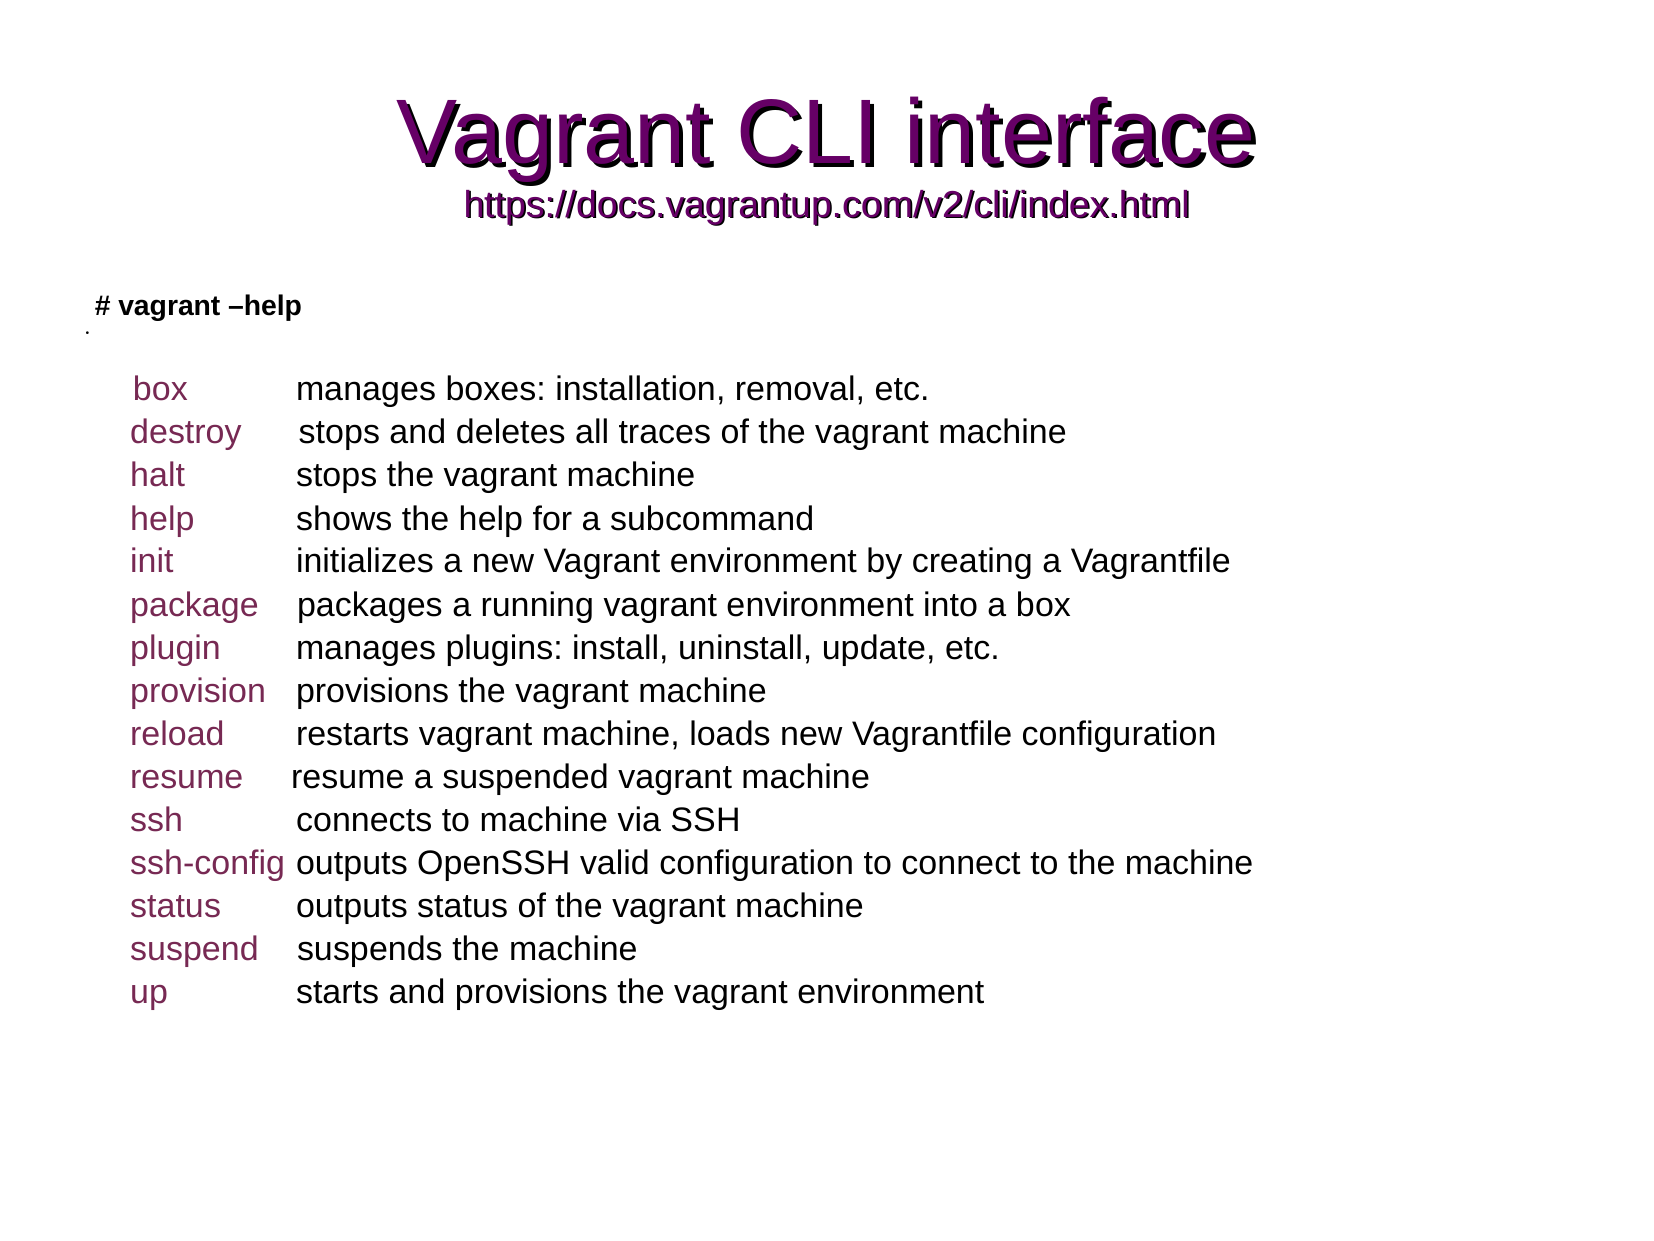

# Vagrant CLI interface https://docs.vagrantup.com/v2/cli/index.html
# vagrant –help
			 	box 		manages boxes: installation, removal, etc.
 destroy stops and deletes all traces of the vagrant machine
 halt 		 		stops the vagrant machine
 help 	 		shows the help for a subcommand
 init 			 		initializes a new Vagrant environment by creating a Vagrantfile
 package packages a running vagrant environment into a box
 plugin 		manages plugins: install, uninstall, update, etc.
 provision 	provisions the vagrant machine
 reload 		restarts vagrant machine, loads new Vagrantfile configuration
 resume resume a suspended vagrant machine
 ssh 		connects to machine via SSH
 ssh-config 	outputs OpenSSH valid configuration to connect to the machine
 status 		outputs status of the vagrant machine
 suspend suspends the machine
 up 		starts and provisions the vagrant environment